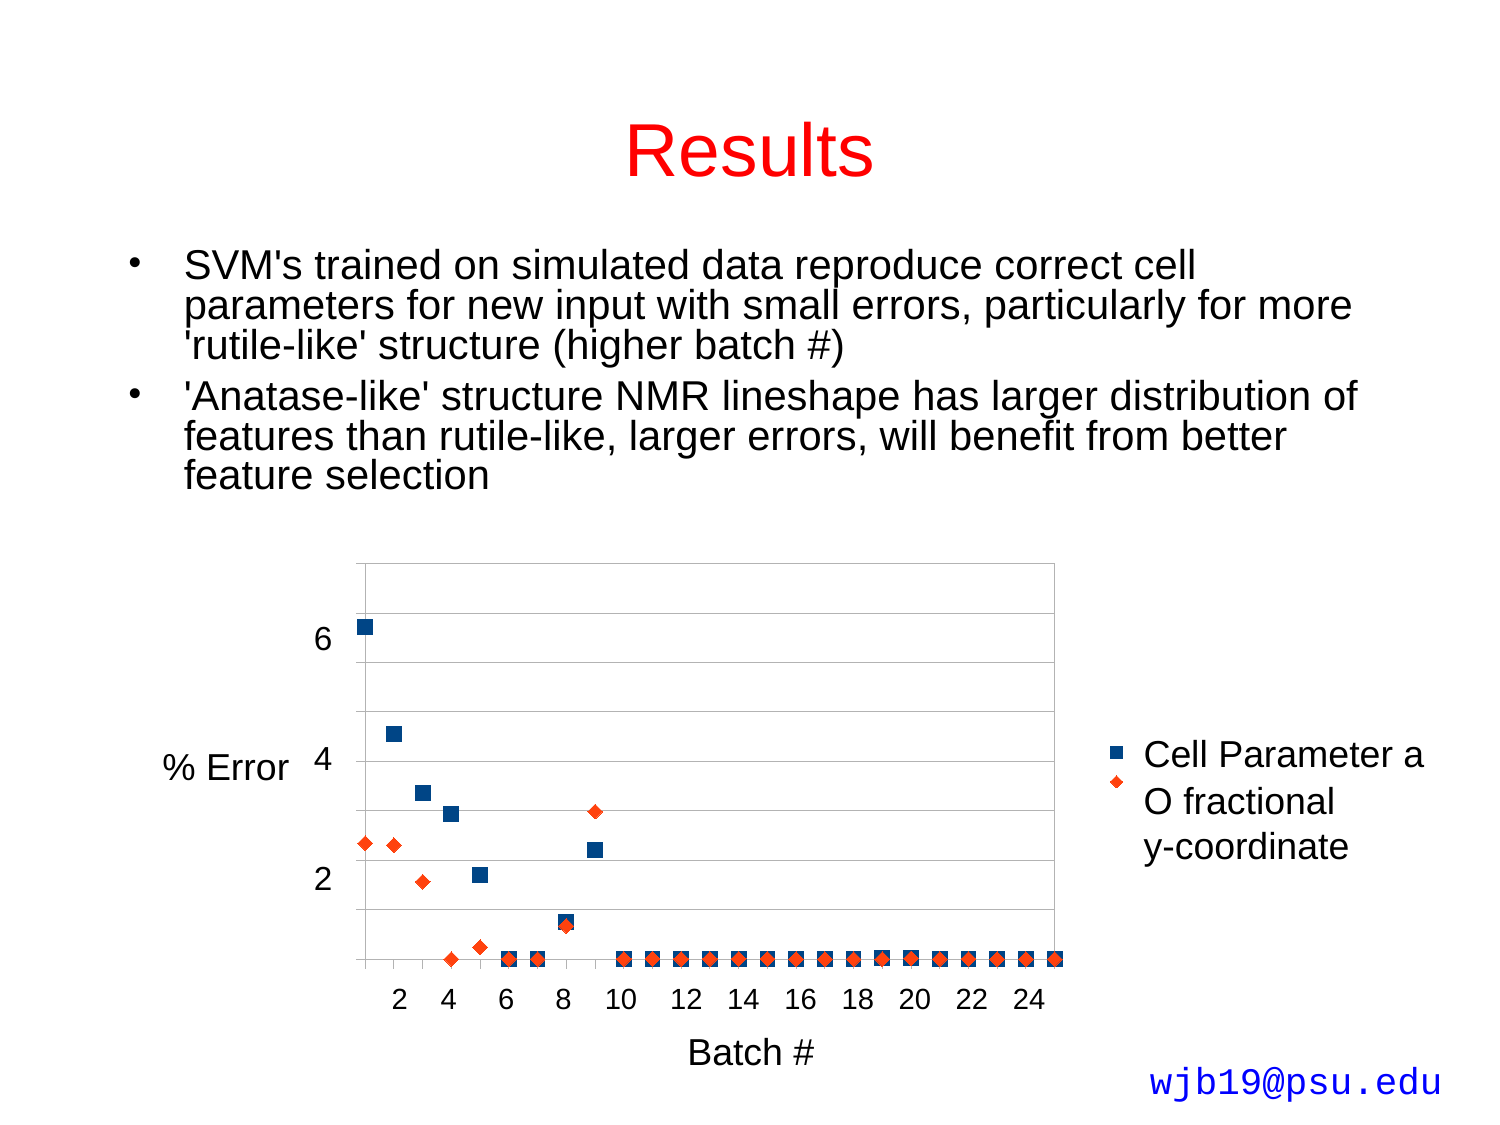

# Results
SVM's trained on simulated data reproduce correct cell parameters for new input with small errors, particularly for more 'rutile-like' structure (higher batch #)
'Anatase-like' structure NMR lineshape has larger distribution of features than rutile-like, larger errors, will benefit from better feature selection
6
4
2
Cell Parameter a
% Error
O fractional
y-coordinate
2 4 6 8 10 12 14 16 18 20 22 24
Batch #
wjb19@psu.edu